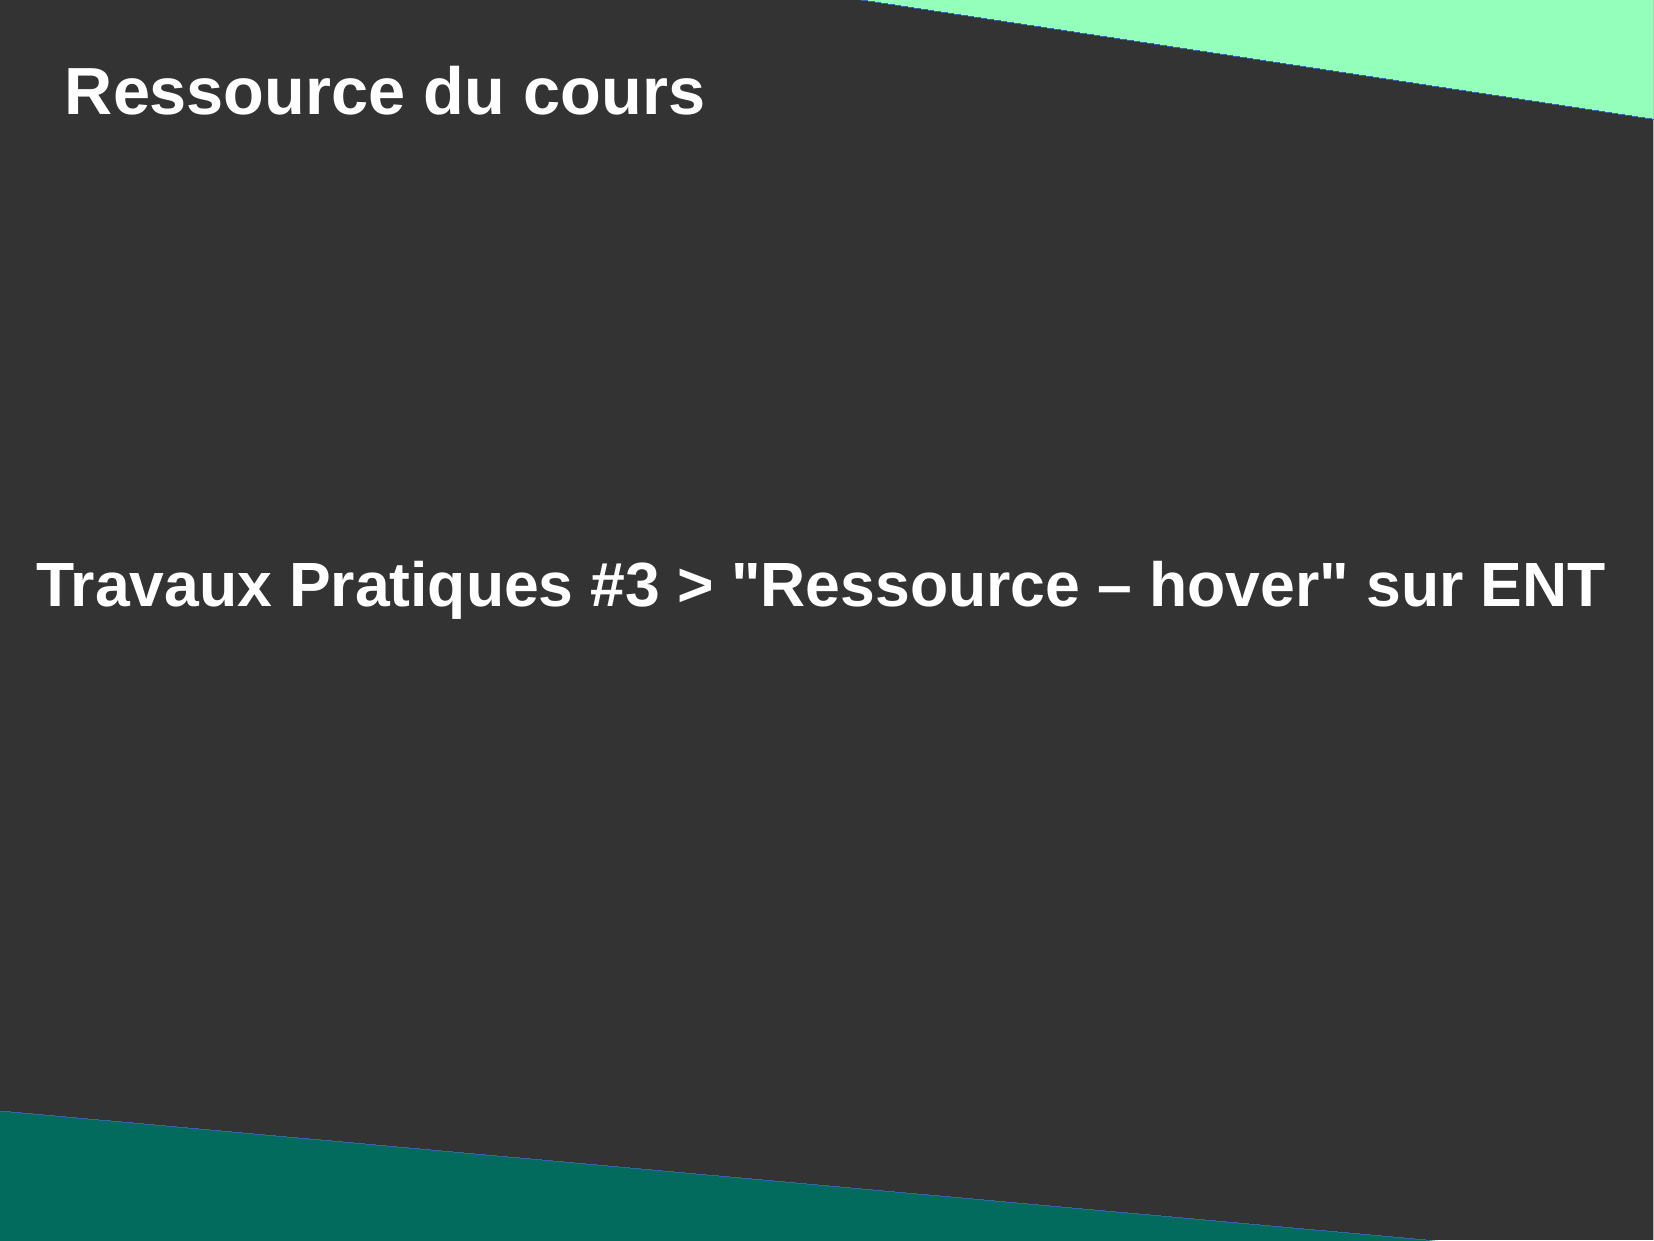

# Ressource du cours
Travaux Pratiques #3 > "Ressource – hover" sur ENT